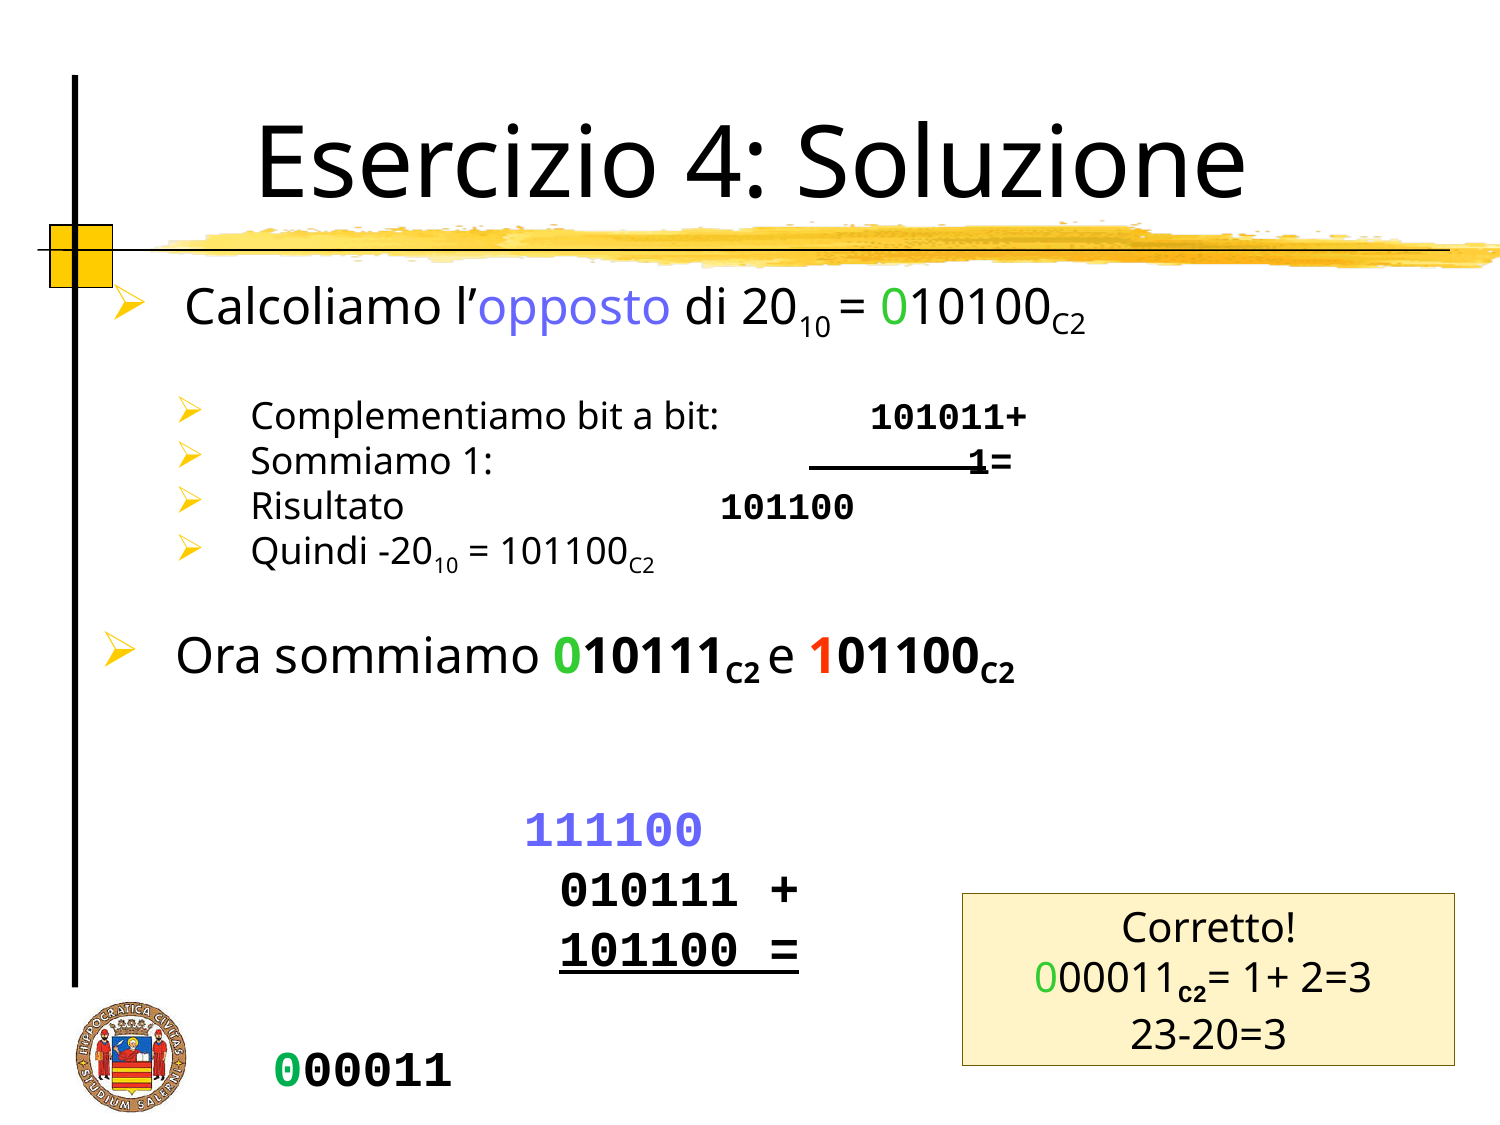

# Esercizio 4: Soluzione
Calcoliamo l’opposto di 2010 = 010100C2
Complementiamo bit a bit: 	 101011+
Sommiamo 1:			 1=
Risultato	 	 101100
Quindi -2010 = 101100C2
Ora sommiamo 010111C2 e 101100C2
 		 111100
	010111 +
	101100 =
 	 000011
Corretto!
000011C2= 1+ 2=3
23-20=3